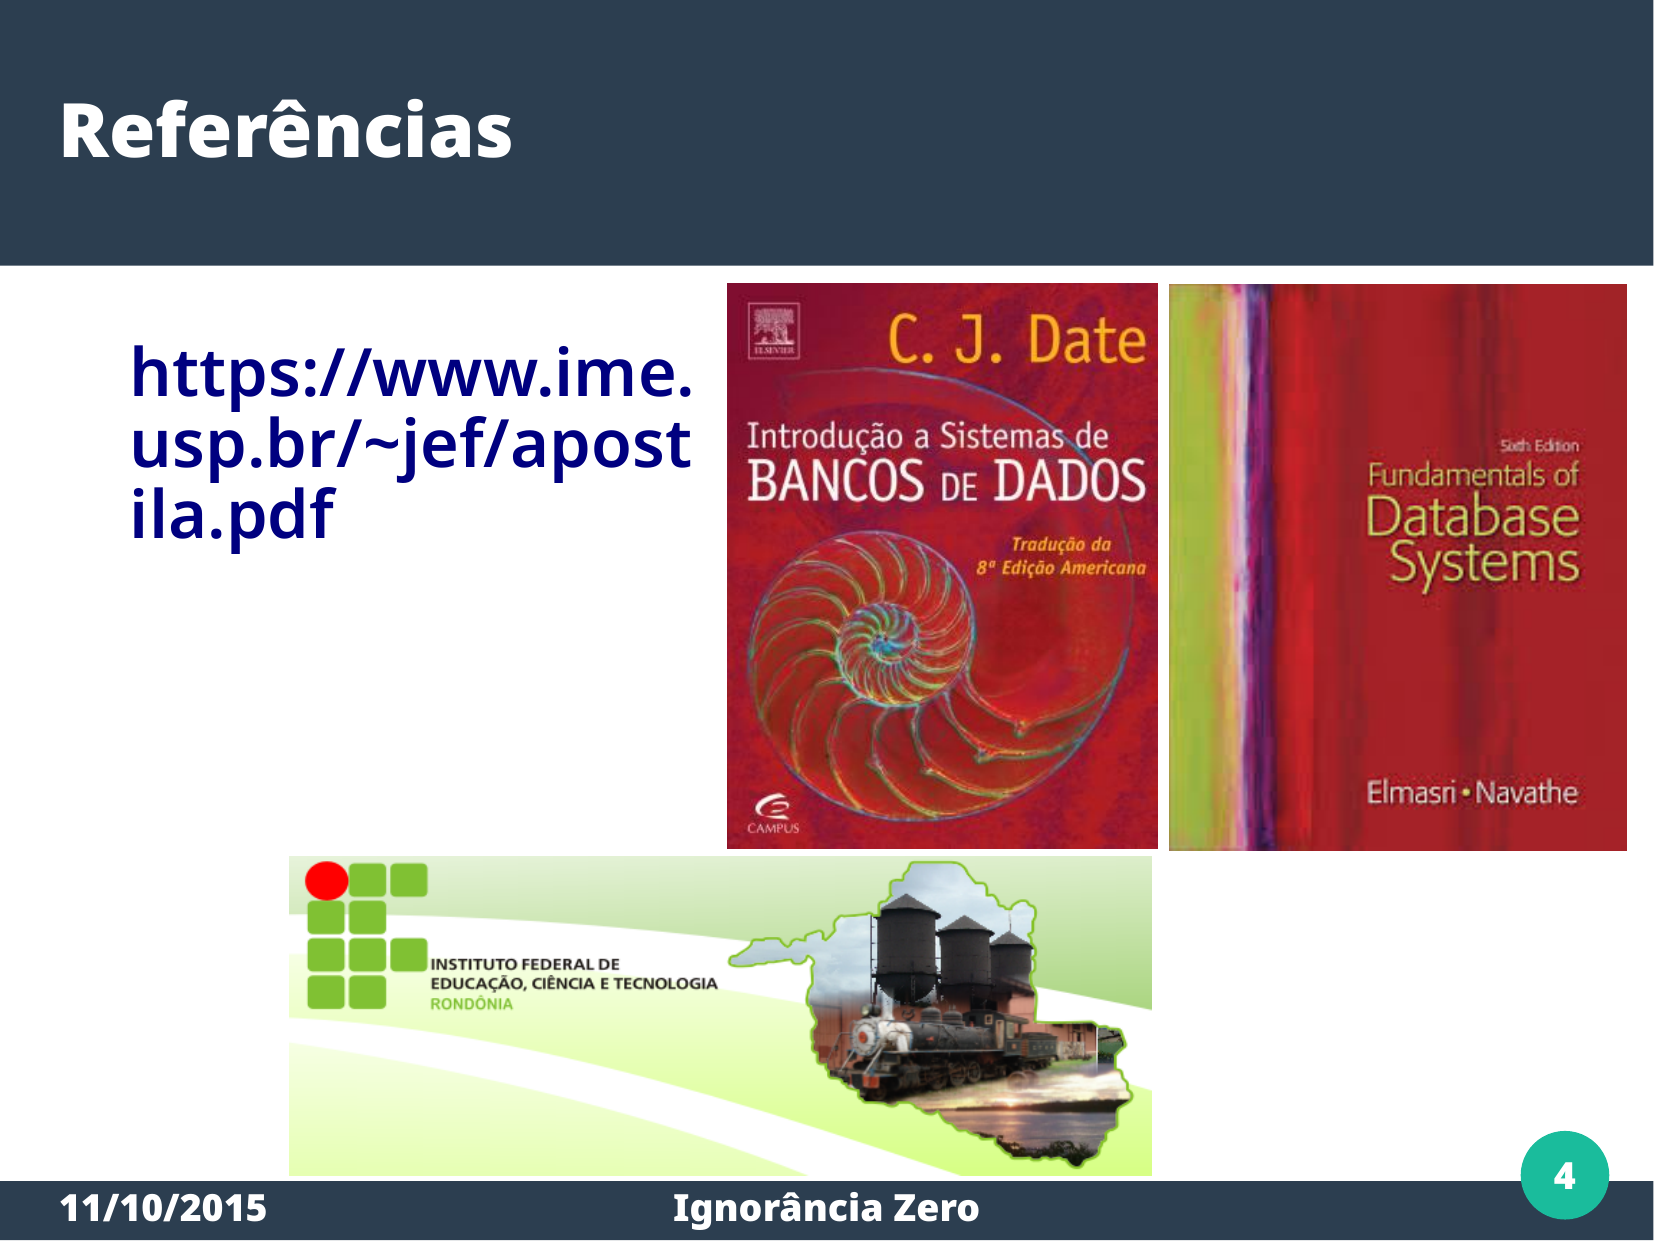

# Referências
https://www.ime.usp.br/~jef/apostila.pdf
4
11/10/2015
Ignorância Zero